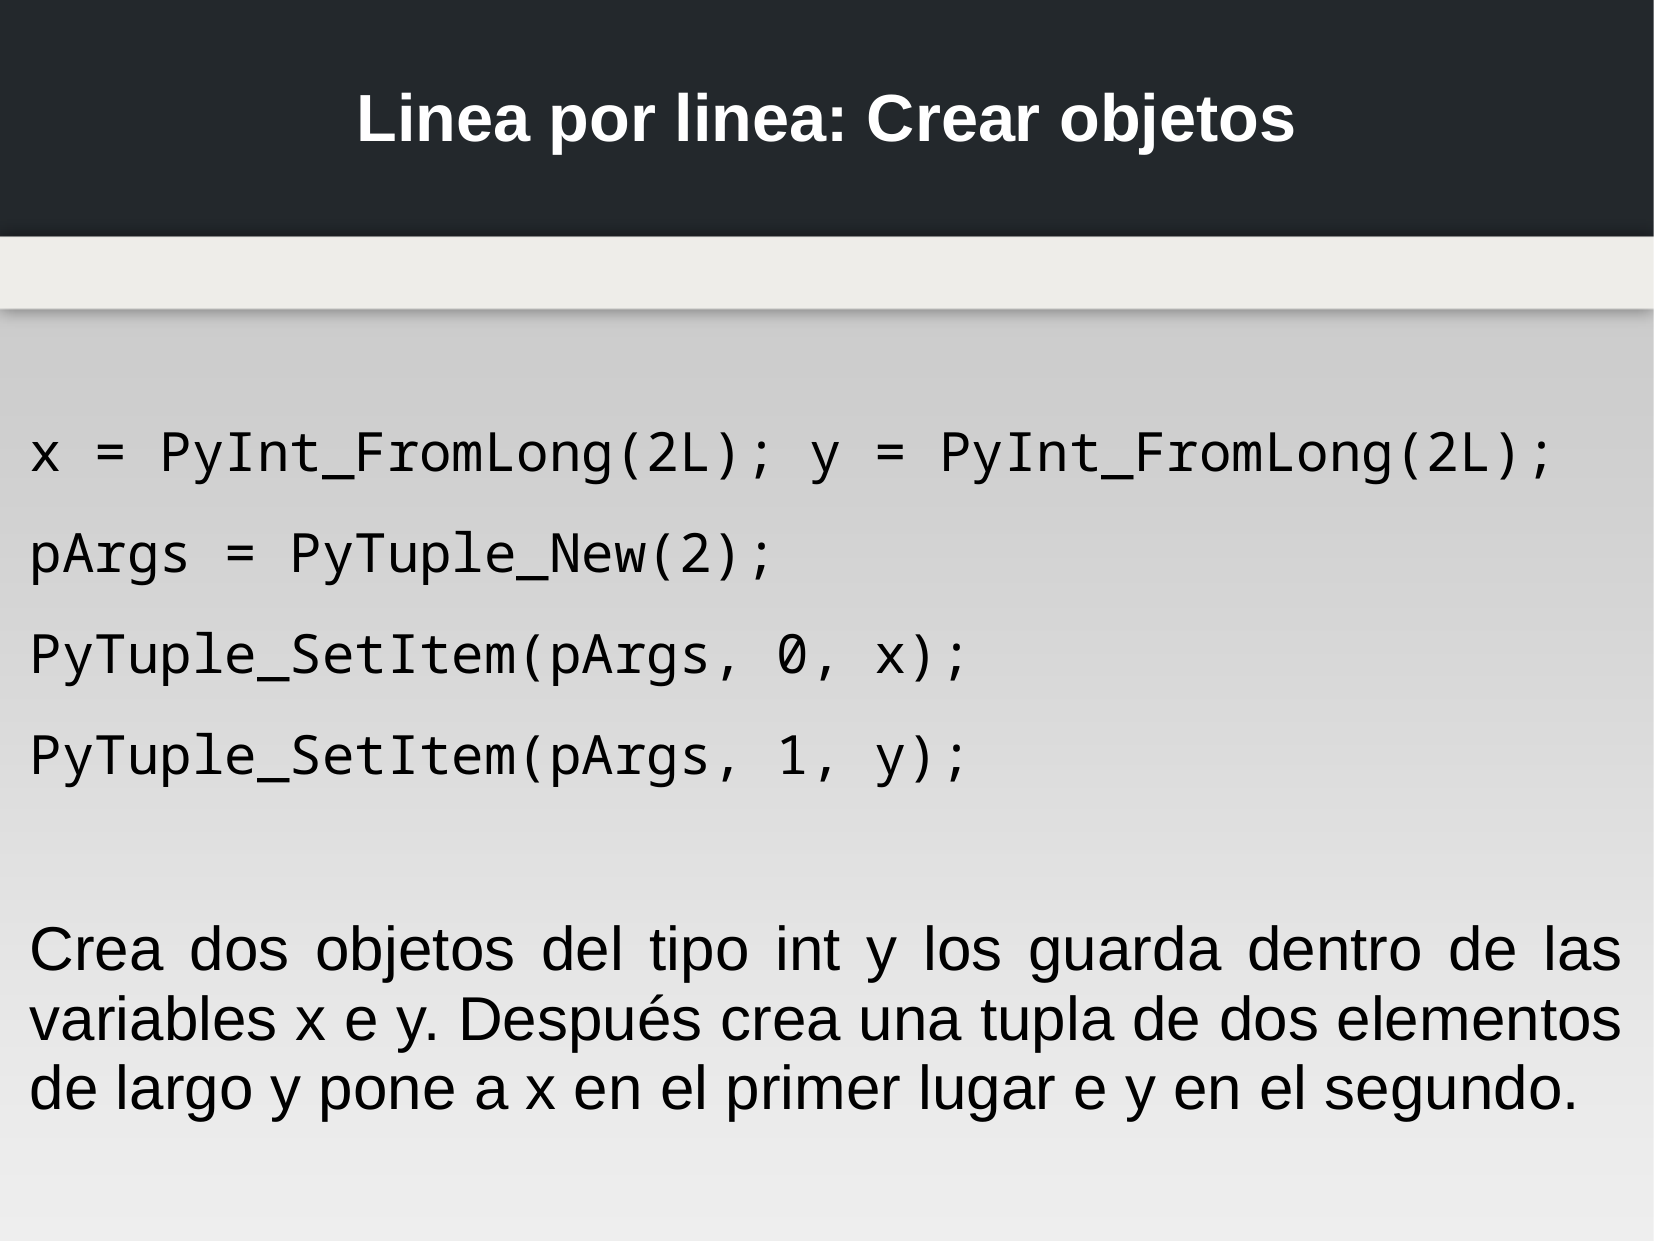

# Linea por linea: Crear objetos
x = PyInt_FromLong(2L); y = PyInt_FromLong(2L);
pArgs = PyTuple_New(2);
PyTuple_SetItem(pArgs, 0, x);
PyTuple_SetItem(pArgs, 1, y);
Crea dos objetos del tipo int y los guarda dentro de las variables x e y. Después crea una tupla de dos elementos de largo y pone a x en el primer lugar e y en el segundo.